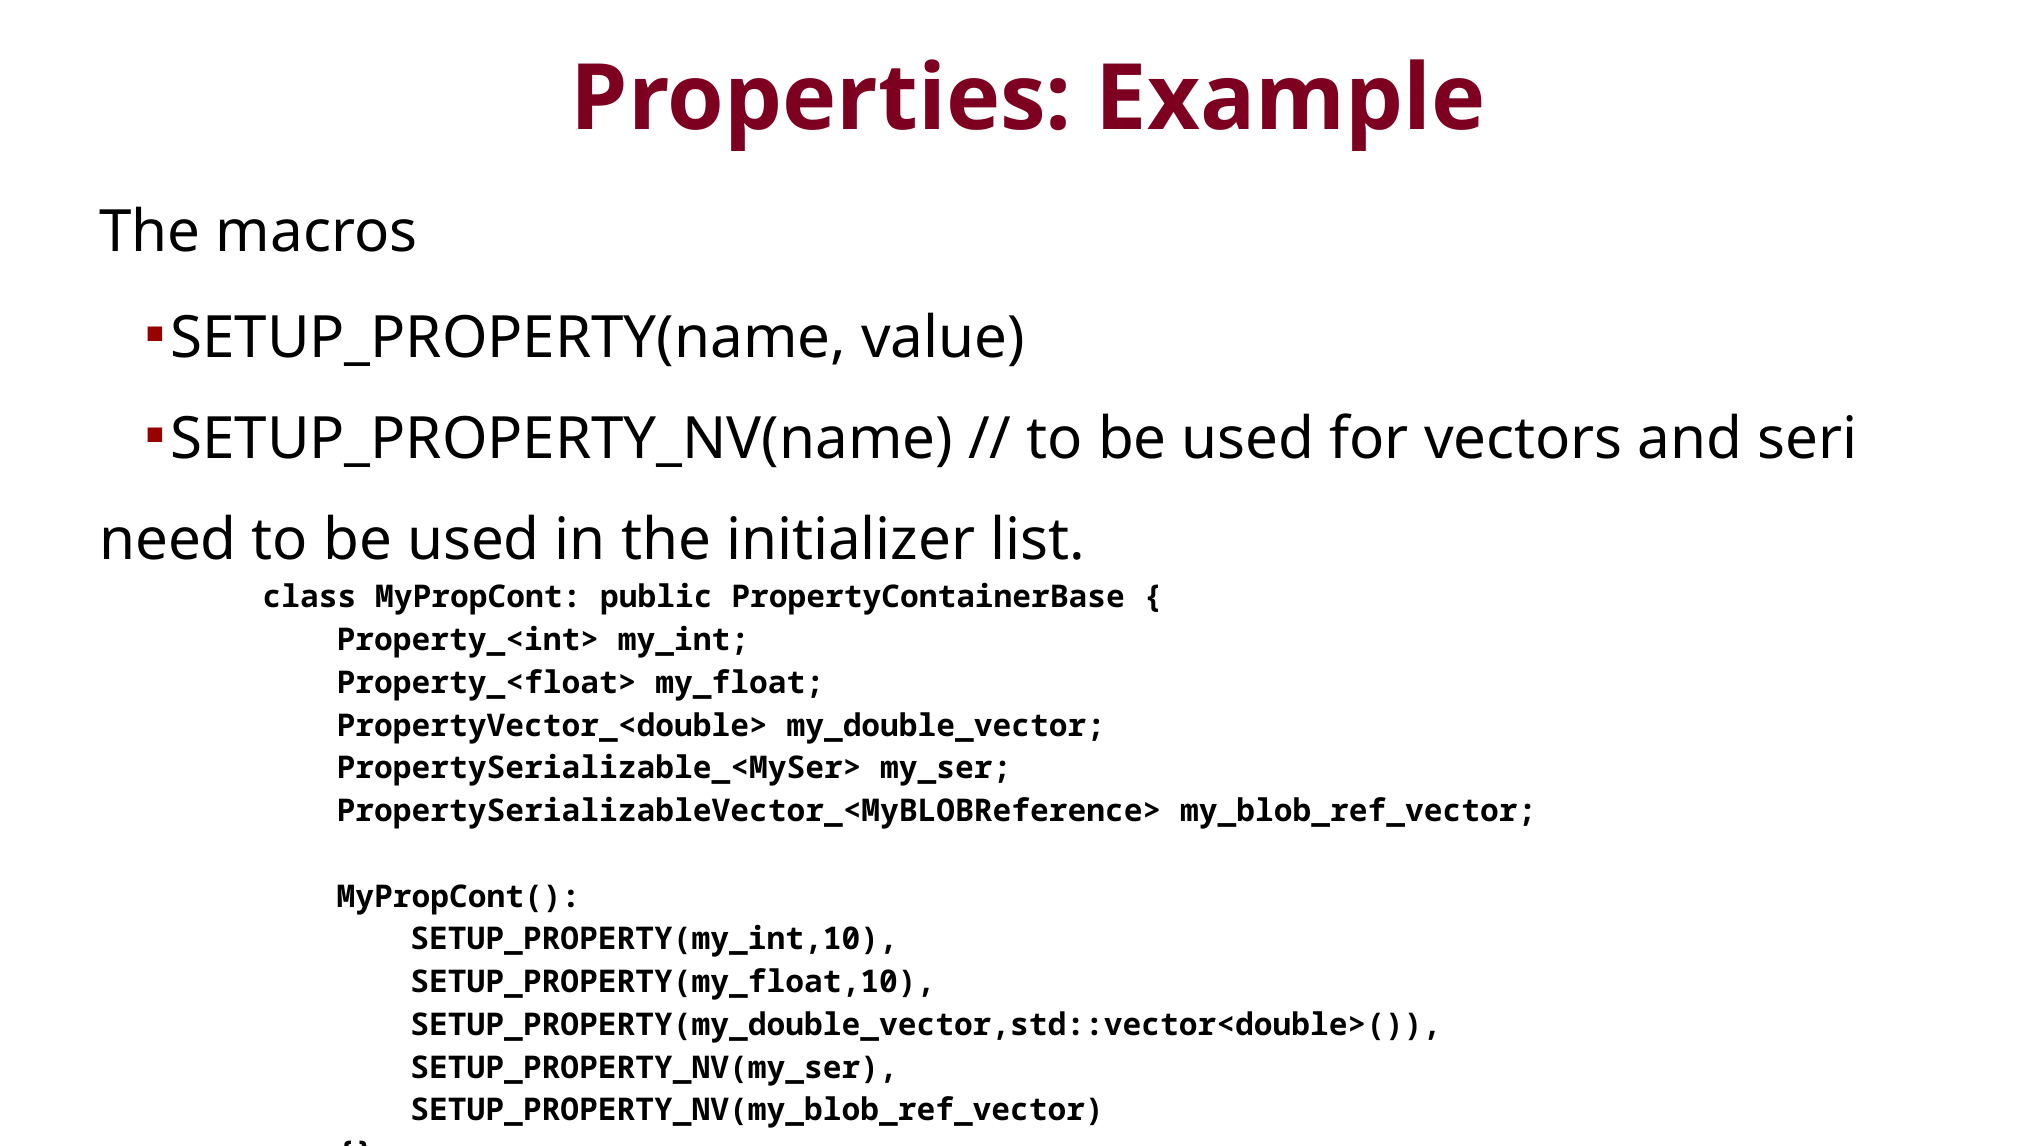

# Properties: Example
The macros
SETUP_PROPERTY(name, value)
SETUP_PROPERTY_NV(name) // to be used for vectors and seri
need to be used in the initializer list.
class MyPropCont: public PropertyContainerBase {
	Property_<int> my_int;
	Property_<float> my_float;
	PropertyVector_<double> my_double_vector;
	PropertySerializable_<MySer> my_ser;
	PropertySerializableVector_<MyBLOBReference> my_blob_ref_vector;
	MyPropCont():
		SETUP_PROPERTY(my_int,10),
		SETUP_PROPERTY(my_float,10),
		SETUP_PROPERTY(my_double_vector,std::vector<double>()),
		SETUP_PROPERTY_NV(my_ser),
		SETUP_PROPERTY_NV(my_blob_ref_vector)
	{}
};